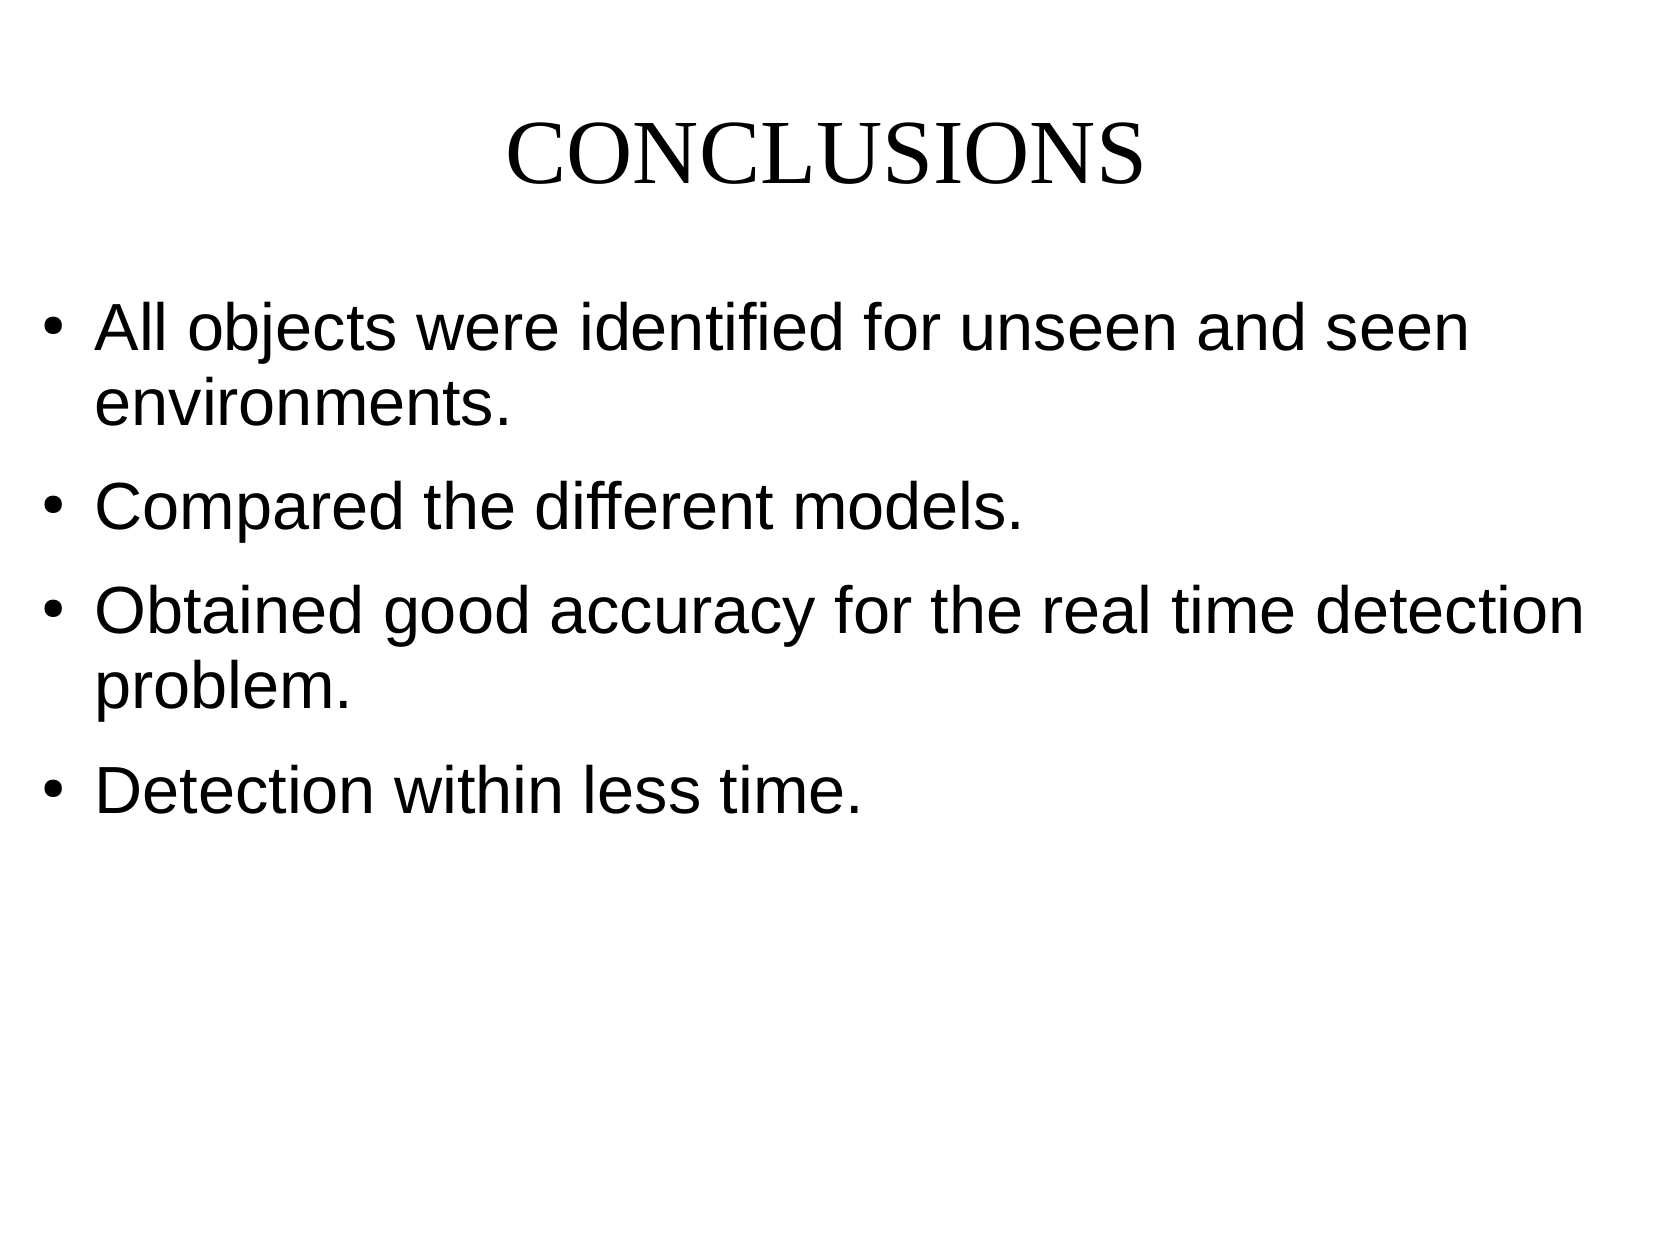

# CONCLUSIONS
All objects were identified for unseen and seen environments.
Compared the different models.
Obtained good accuracy for the real time detection problem.
Detection within less time.